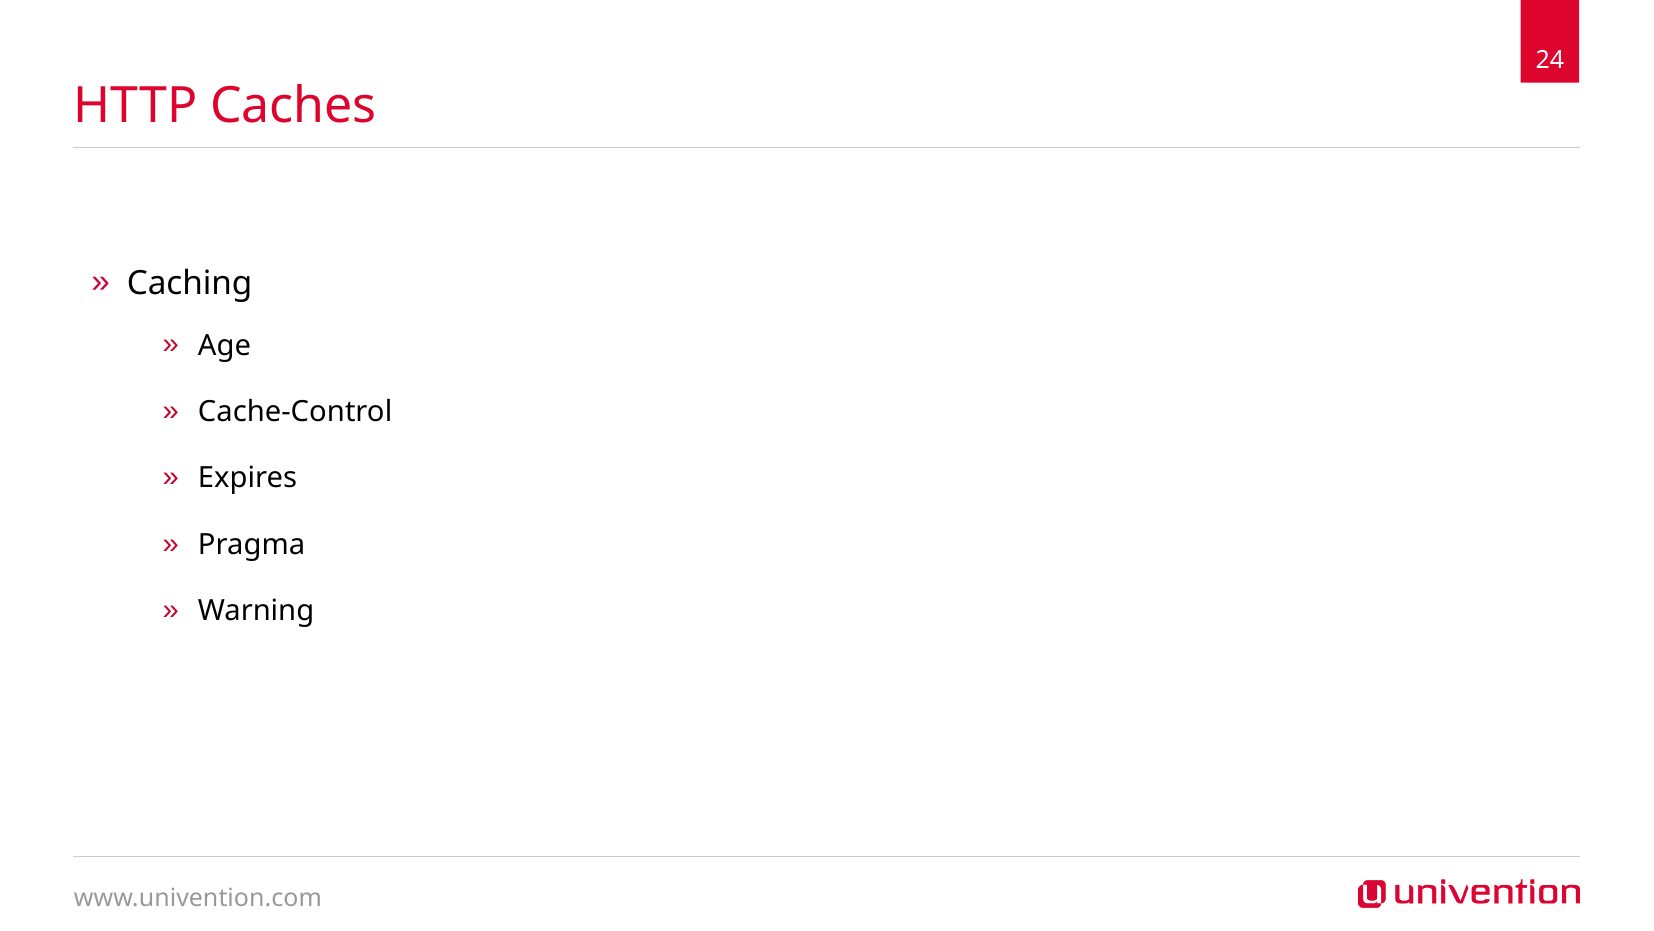

# HTTP Caches
Caching
Age
Cache-Control
Expires
Pragma
Warning